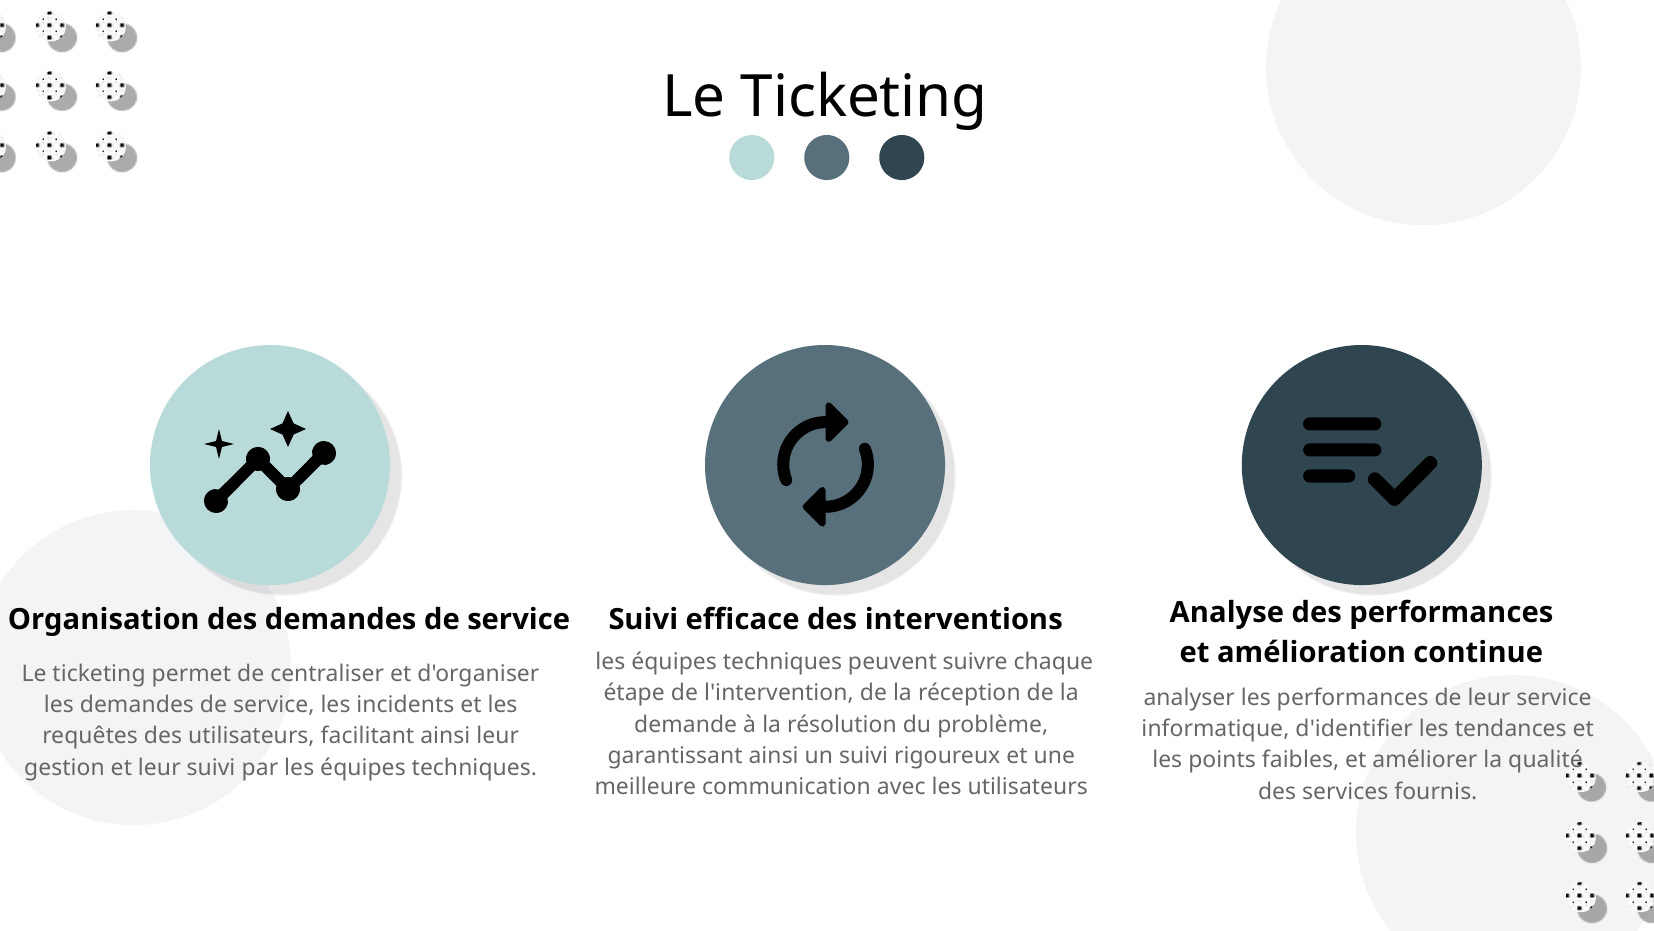

Le Ticketing
Analyse des performances et amélioration continue
Organisation des demandes de service
Suivi efficace des interventions
 les équipes techniques peuvent suivre chaque étape de l'intervention, de la réception de la demande à la résolution du problème, garantissant ainsi un suivi rigoureux et une meilleure communication avec les utilisateurs
Le ticketing permet de centraliser et d'organiser les demandes de service, les incidents et les requêtes des utilisateurs, facilitant ainsi leur gestion et leur suivi par les équipes techniques.
analyser les performances de leur service informatique, d'identifier les tendances et les points faibles, et améliorer la qualité des services fournis.